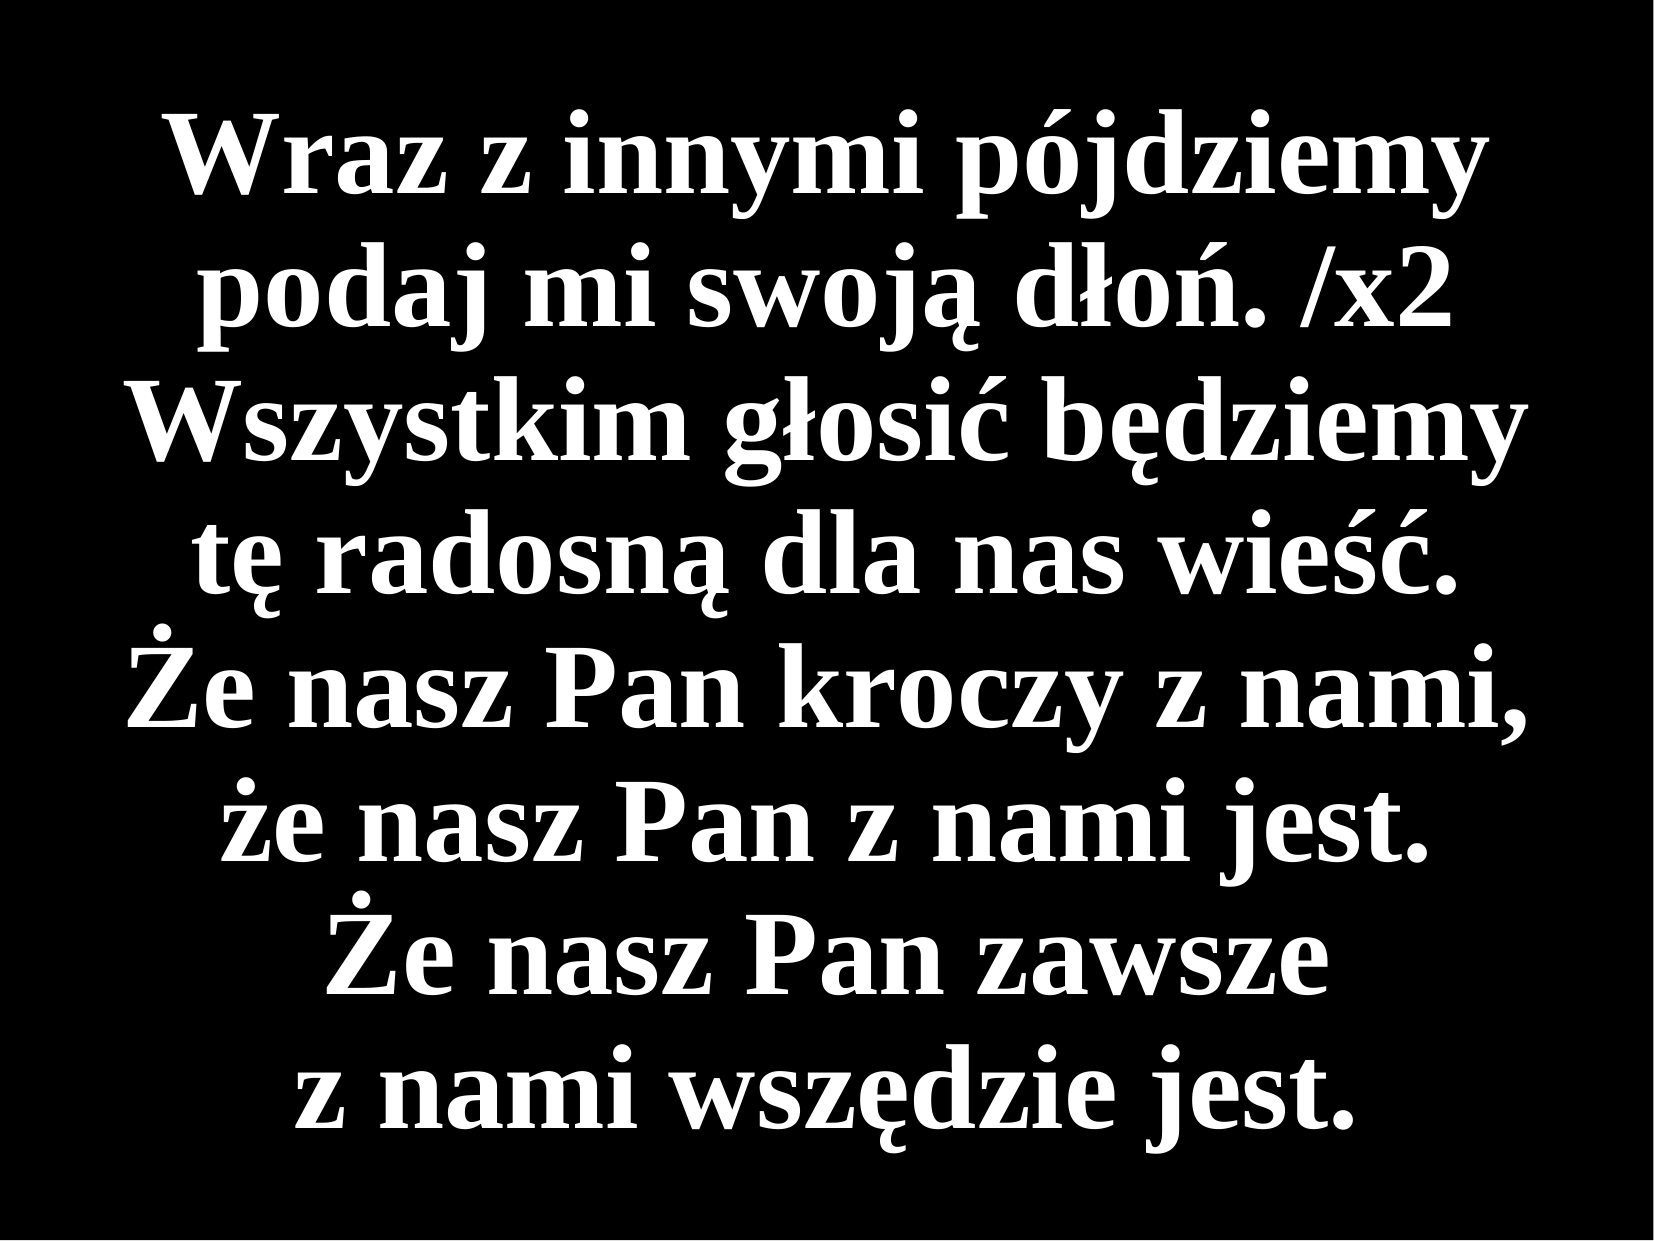

# Wraz z innymi pójdziemy podaj mi swoją dłoń. /x2 Wszystkim głosić będziemy tę radosną dla nas wieść. Że nasz Pan kroczy z nami, że nasz Pan z nami jest. Że nasz Pan zawsze z nami wszędzie jest.